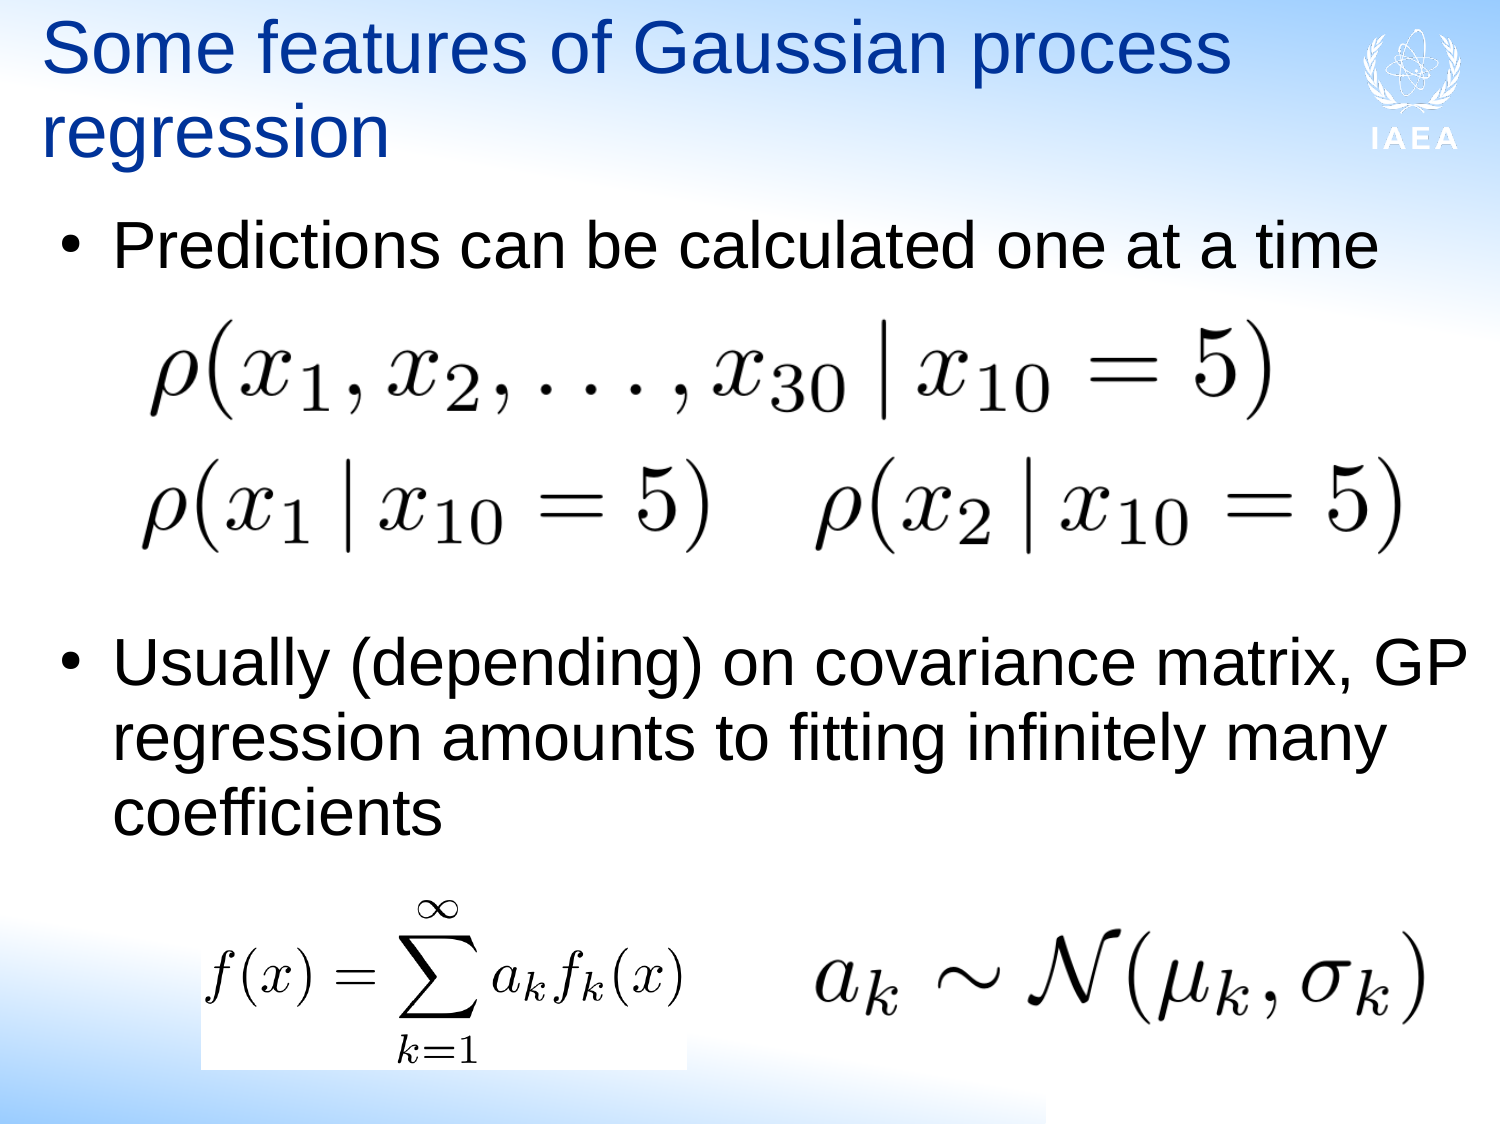

# Some features of Gaussian process regression
Predictions can be calculated one at a time
Usually (depending) on covariance matrix, GP regression amounts to fitting infinitely many coefficients